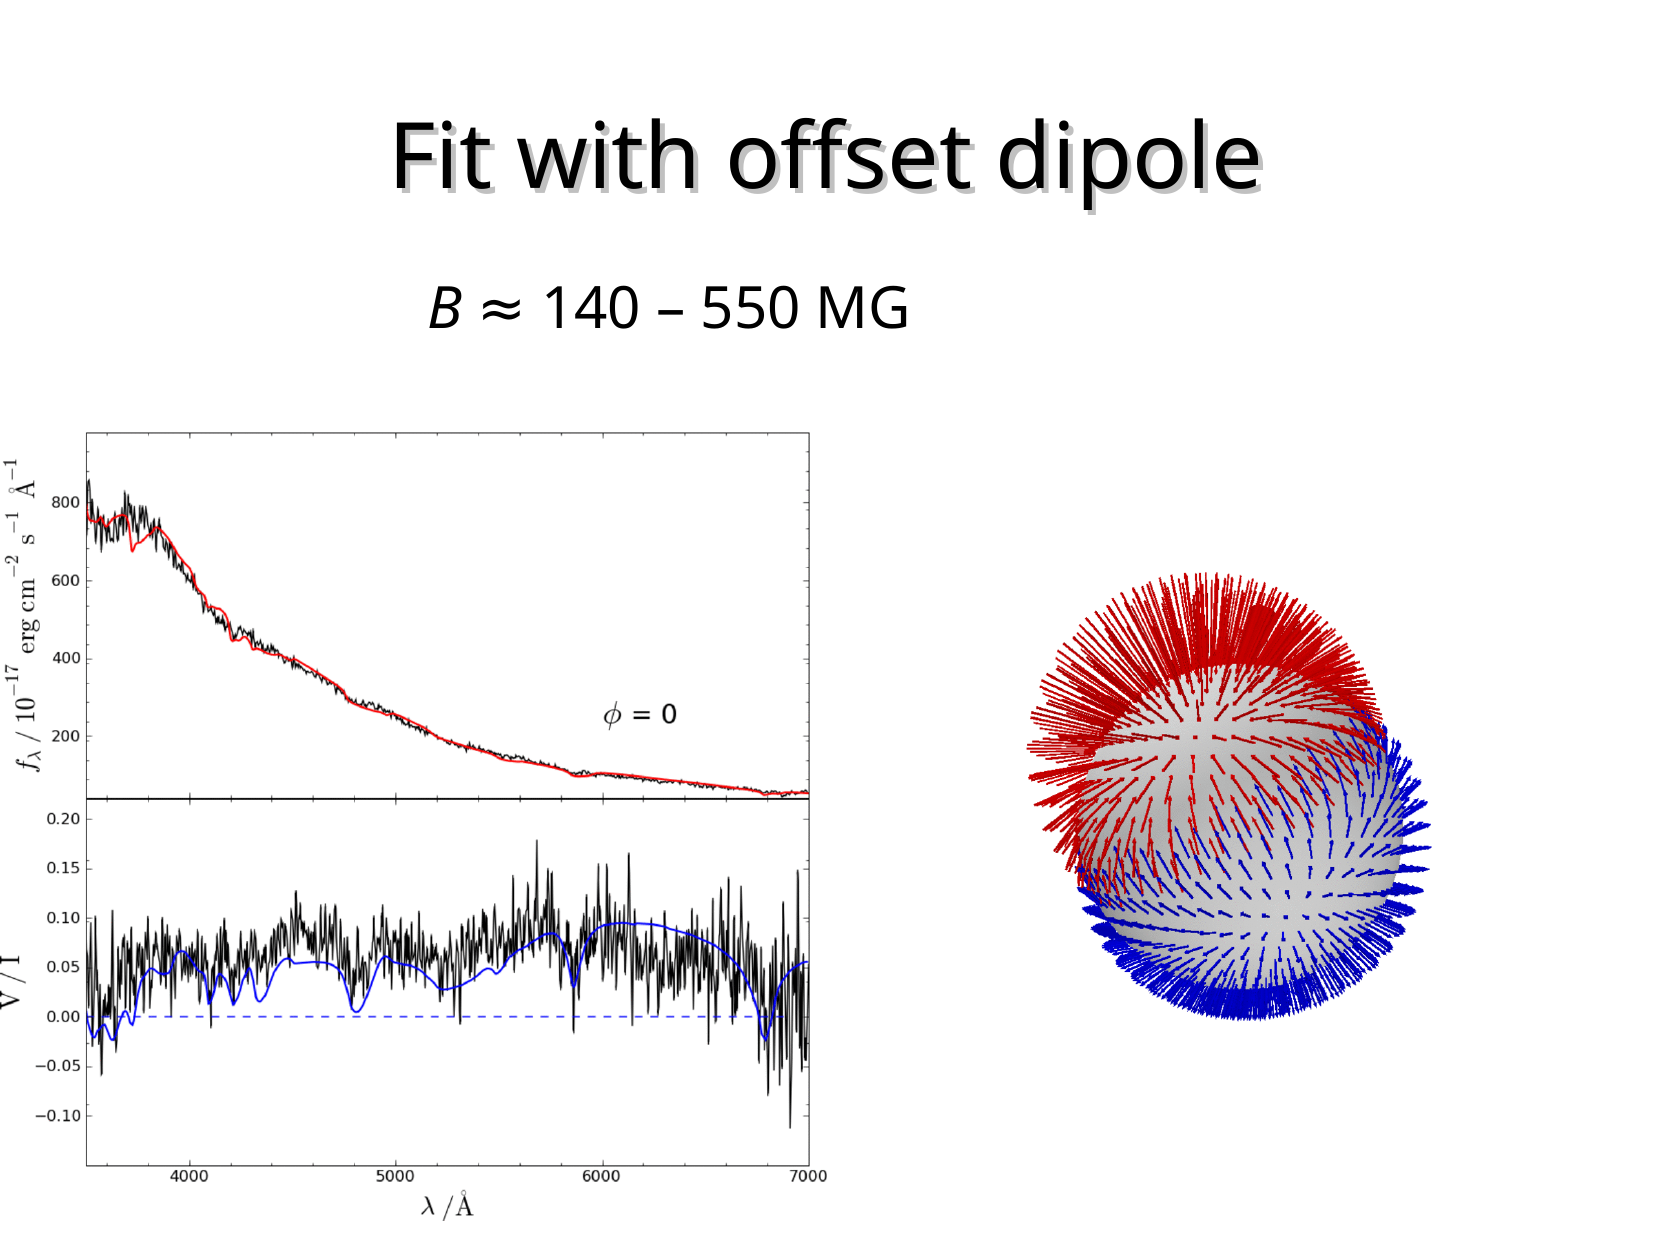

# Fit with offset dipole
B ≈ 140 – 550 MG